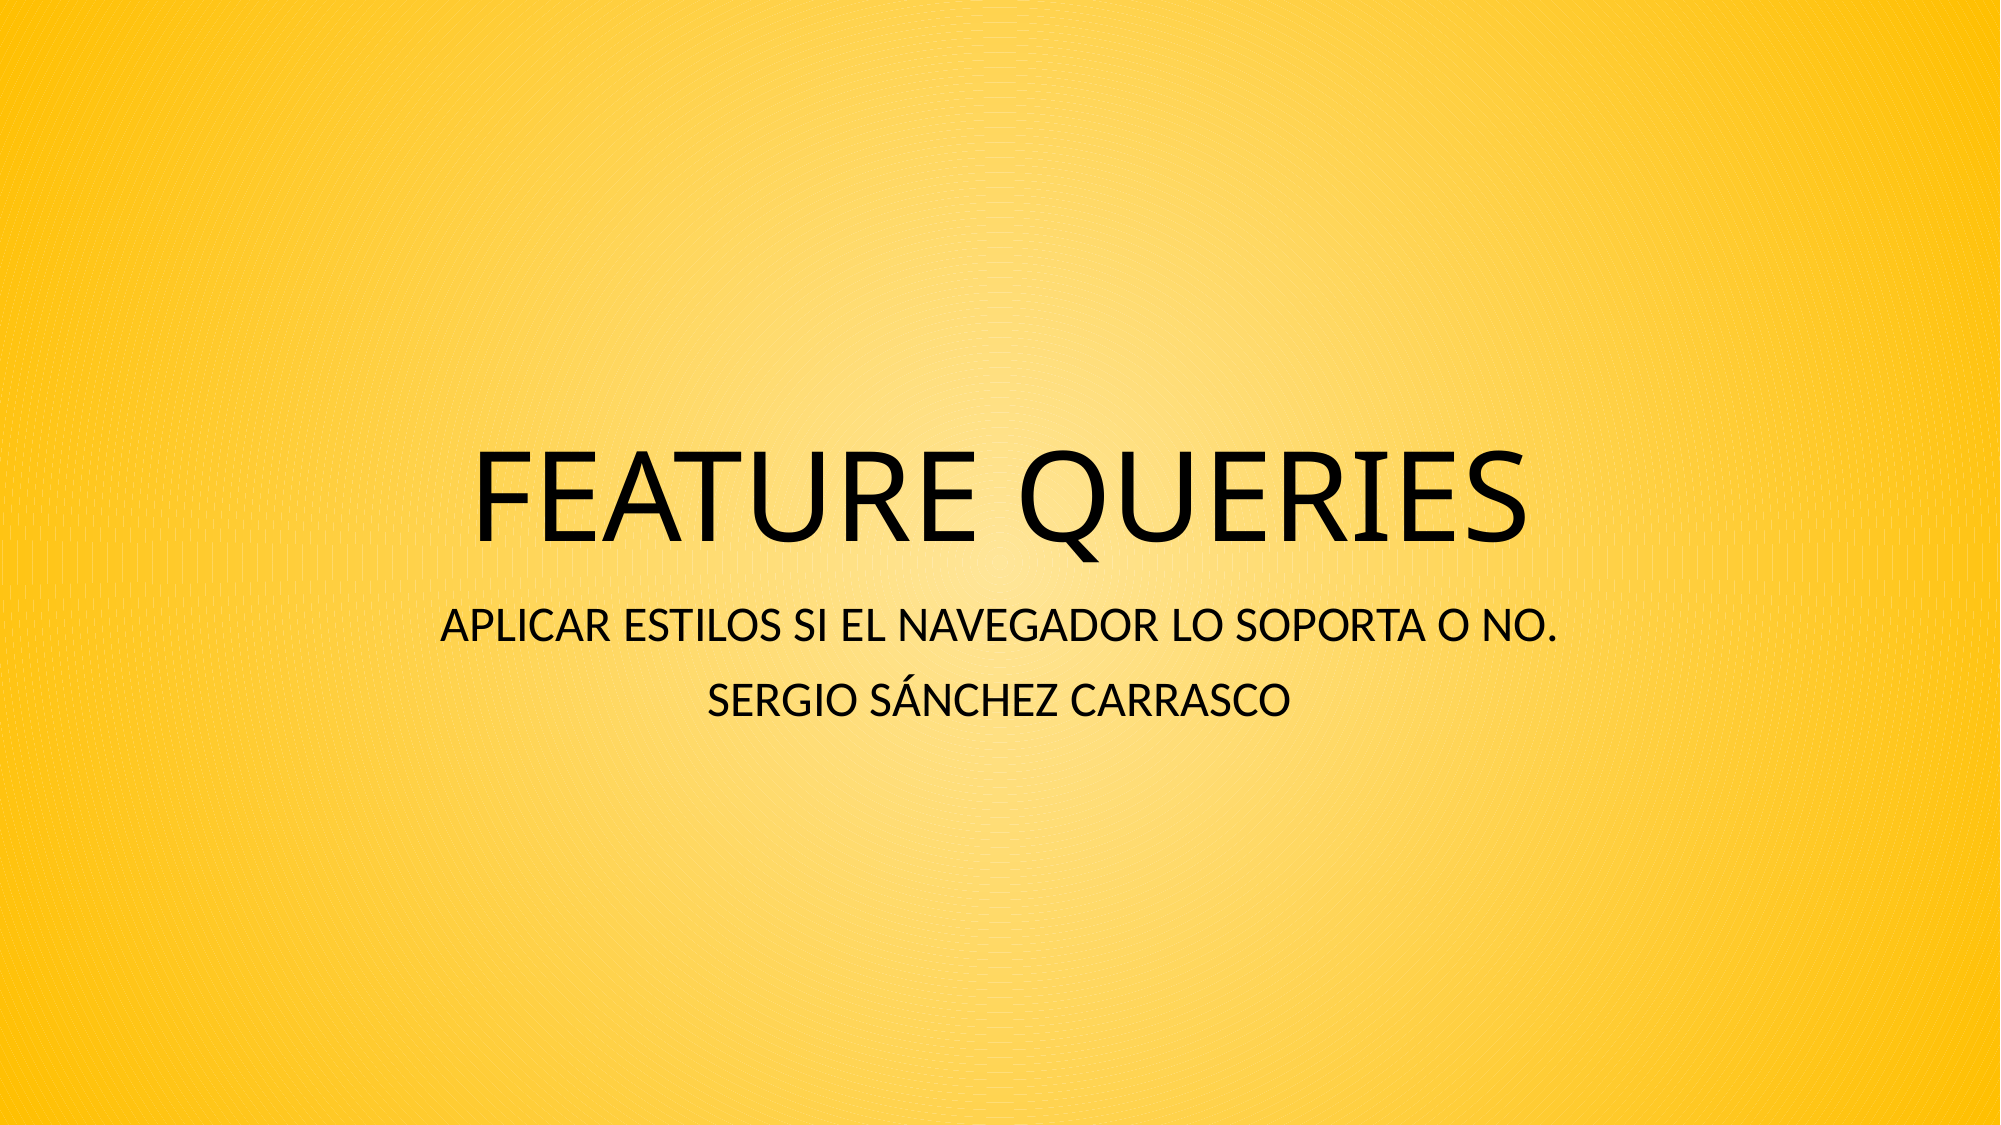

# FEATURE QUERIES
APLICAR ESTILOS SI EL NAVEGADOR LO SOPORTA O NO.
SERGIO SÁNCHEZ CARRASCO